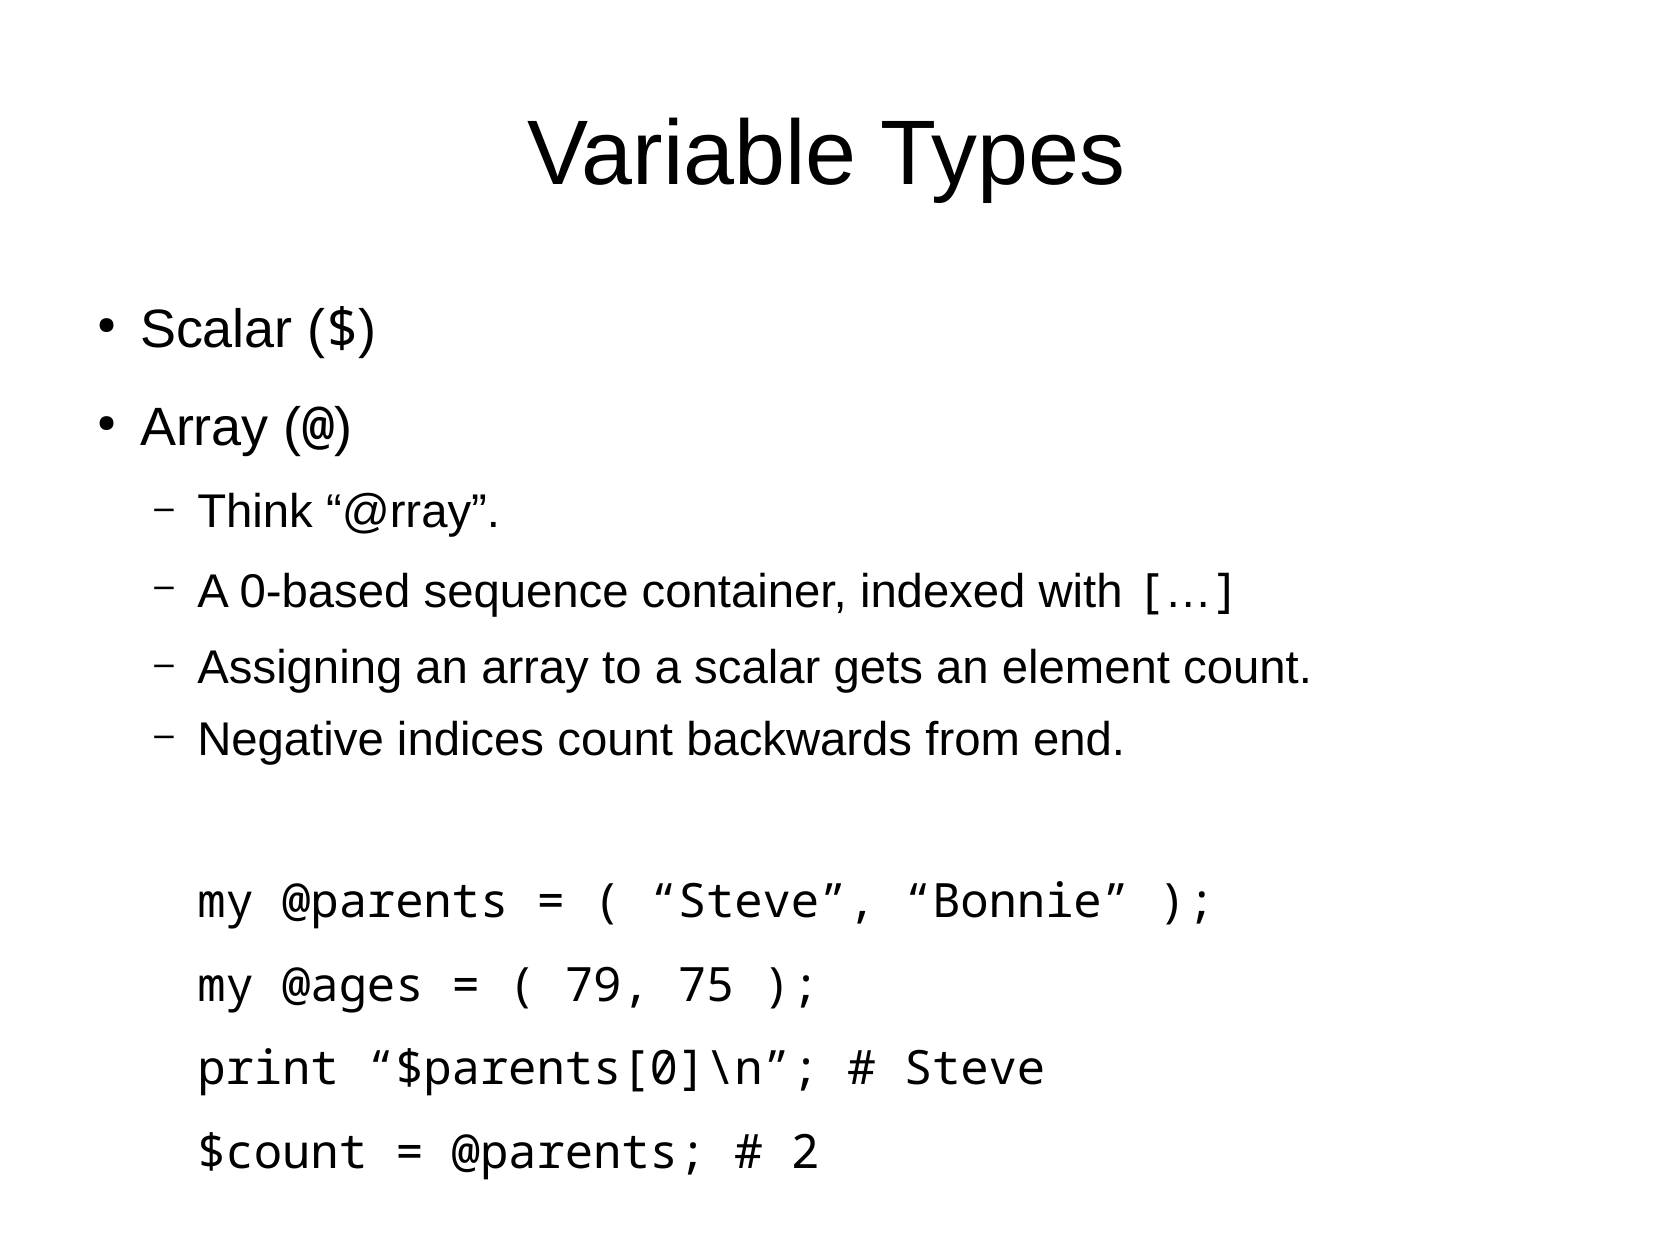

# Variable Types
Scalar ($)
Array (@)
Think “@rray”.
A 0-based sequence container, indexed with […]
Assigning an array to a scalar gets an element count.
Negative indices count backwards from end.
my @parents = ( “Steve”, “Bonnie” );
my @ages = ( 79, 75 );
print “$parents[0]\n”; # Steve
$count = @parents; # 2